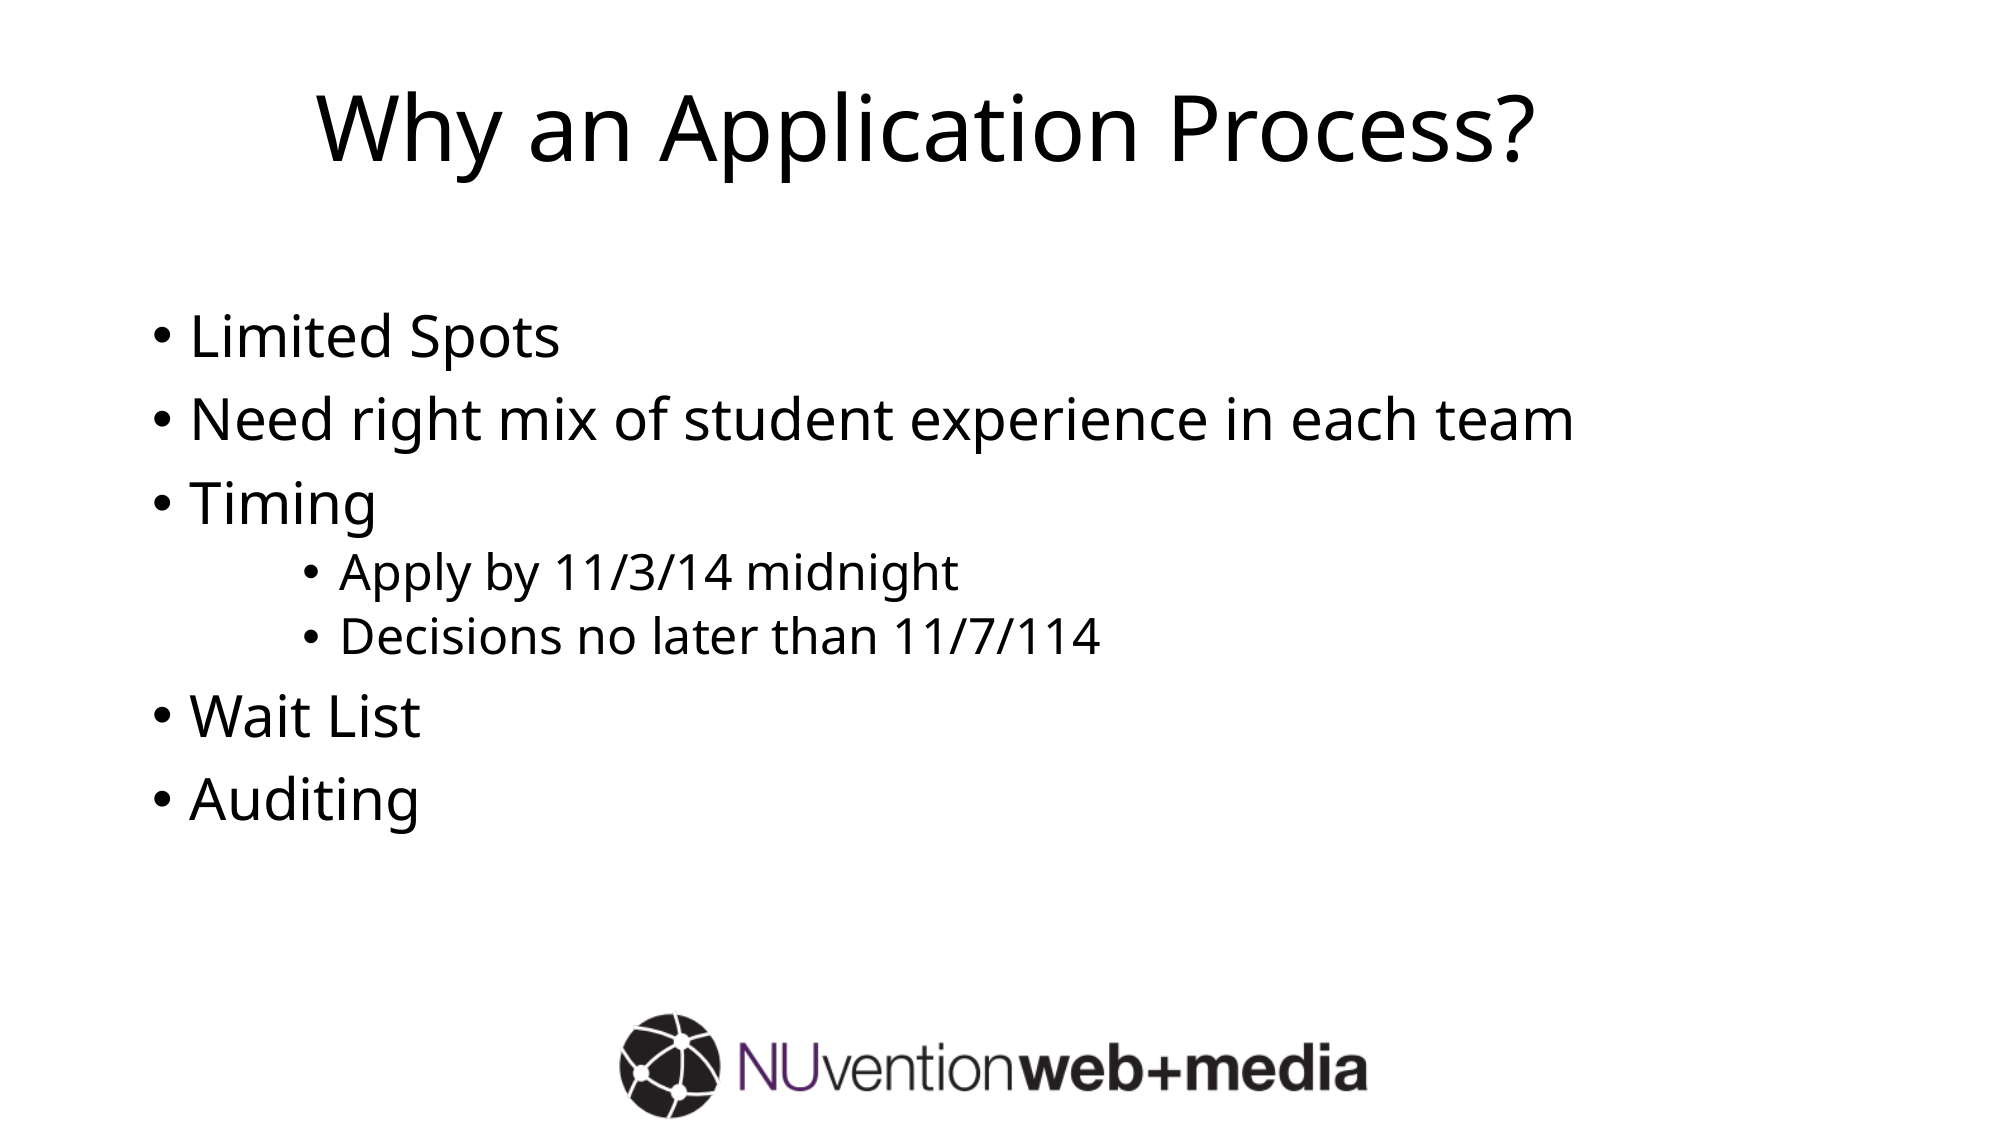

# Why an Application Process?
Limited Spots
Need right mix of student experience in each team
Timing
Apply by 11/3/14 midnight
Decisions no later than 11/7/114
Wait List
Auditing